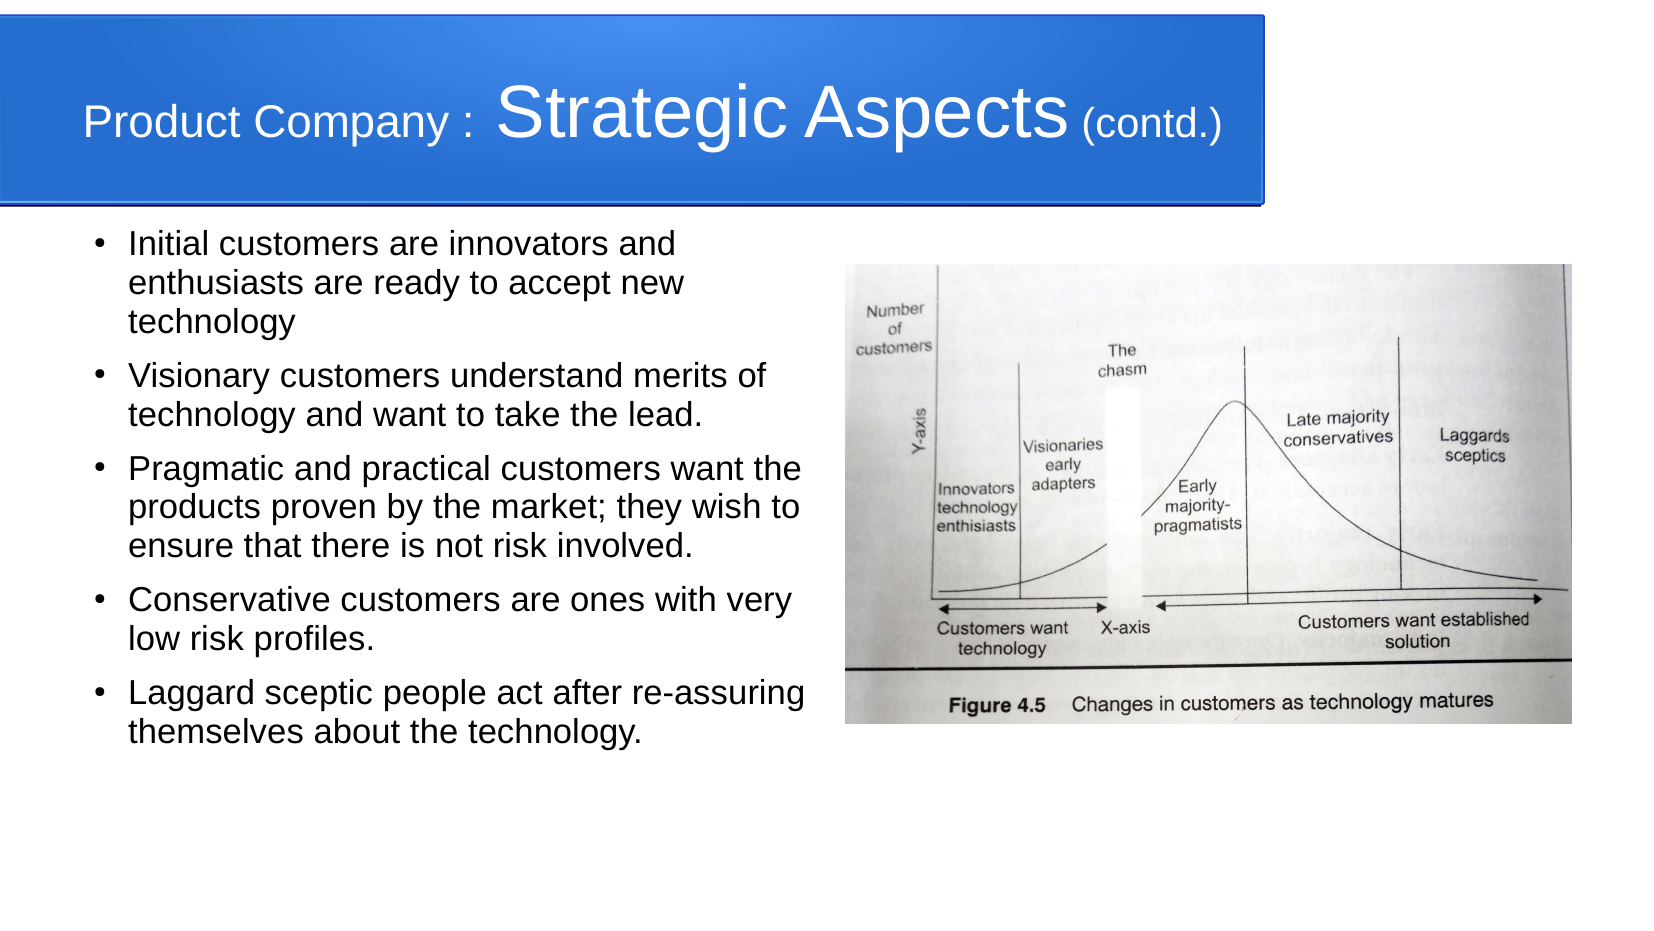

# Product Company : Strategic Aspects (contd.)
Initial customers are innovators and enthusiasts are ready to accept new technology
Visionary customers understand merits of technology and want to take the lead.
Pragmatic and practical customers want the products proven by the market; they wish to ensure that there is not risk involved.
Conservative customers are ones with very low risk profiles.
Laggard sceptic people act after re-assuring themselves about the technology.